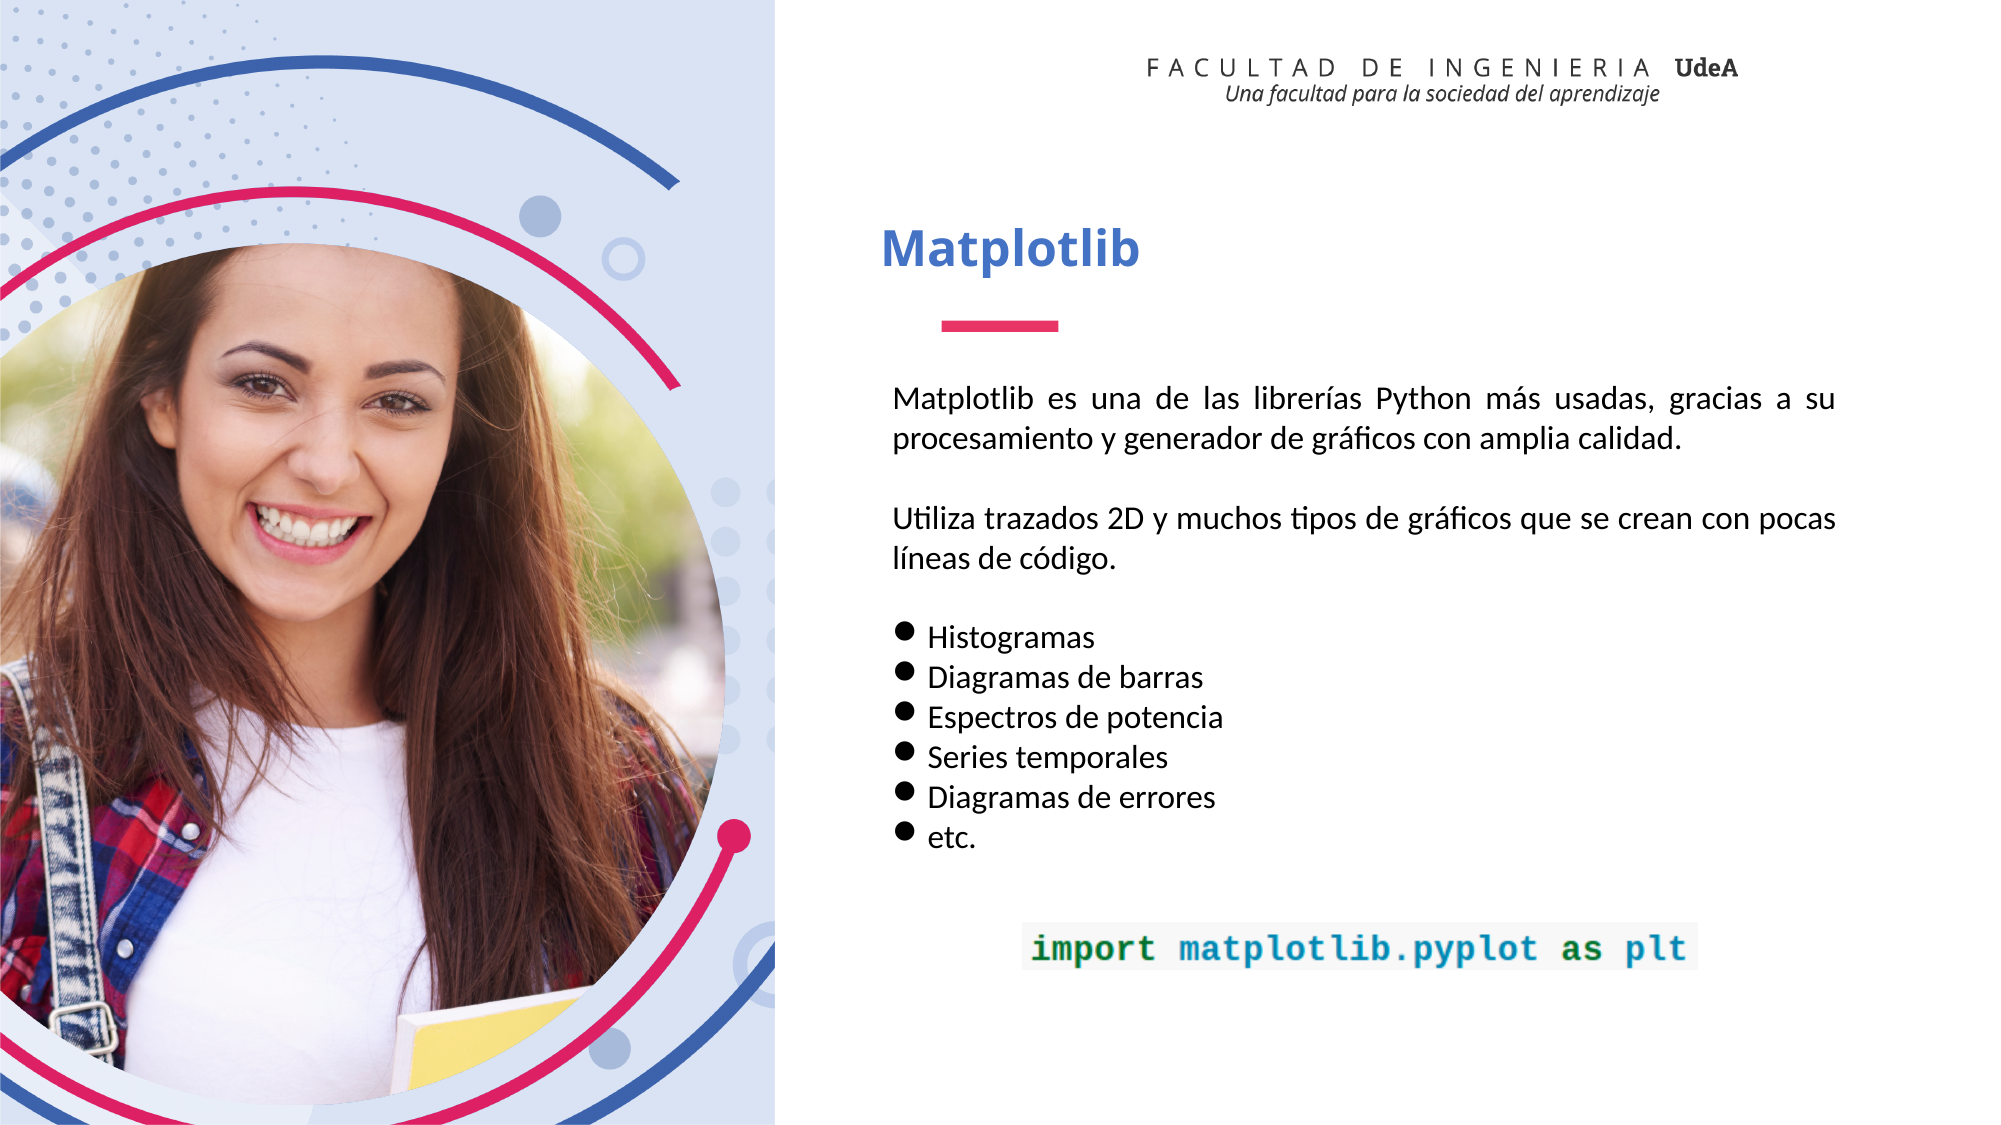

Matplotlib
Matplotlib es una de las librerías Python más usadas, gracias a su procesamiento y generador de gráficos con amplia calidad.
Utiliza trazados 2D y muchos tipos de gráficos que se crean con pocas líneas de código.
Histogramas
Diagramas de barras
Espectros de potencia
Series temporales
Diagramas de errores
etc.